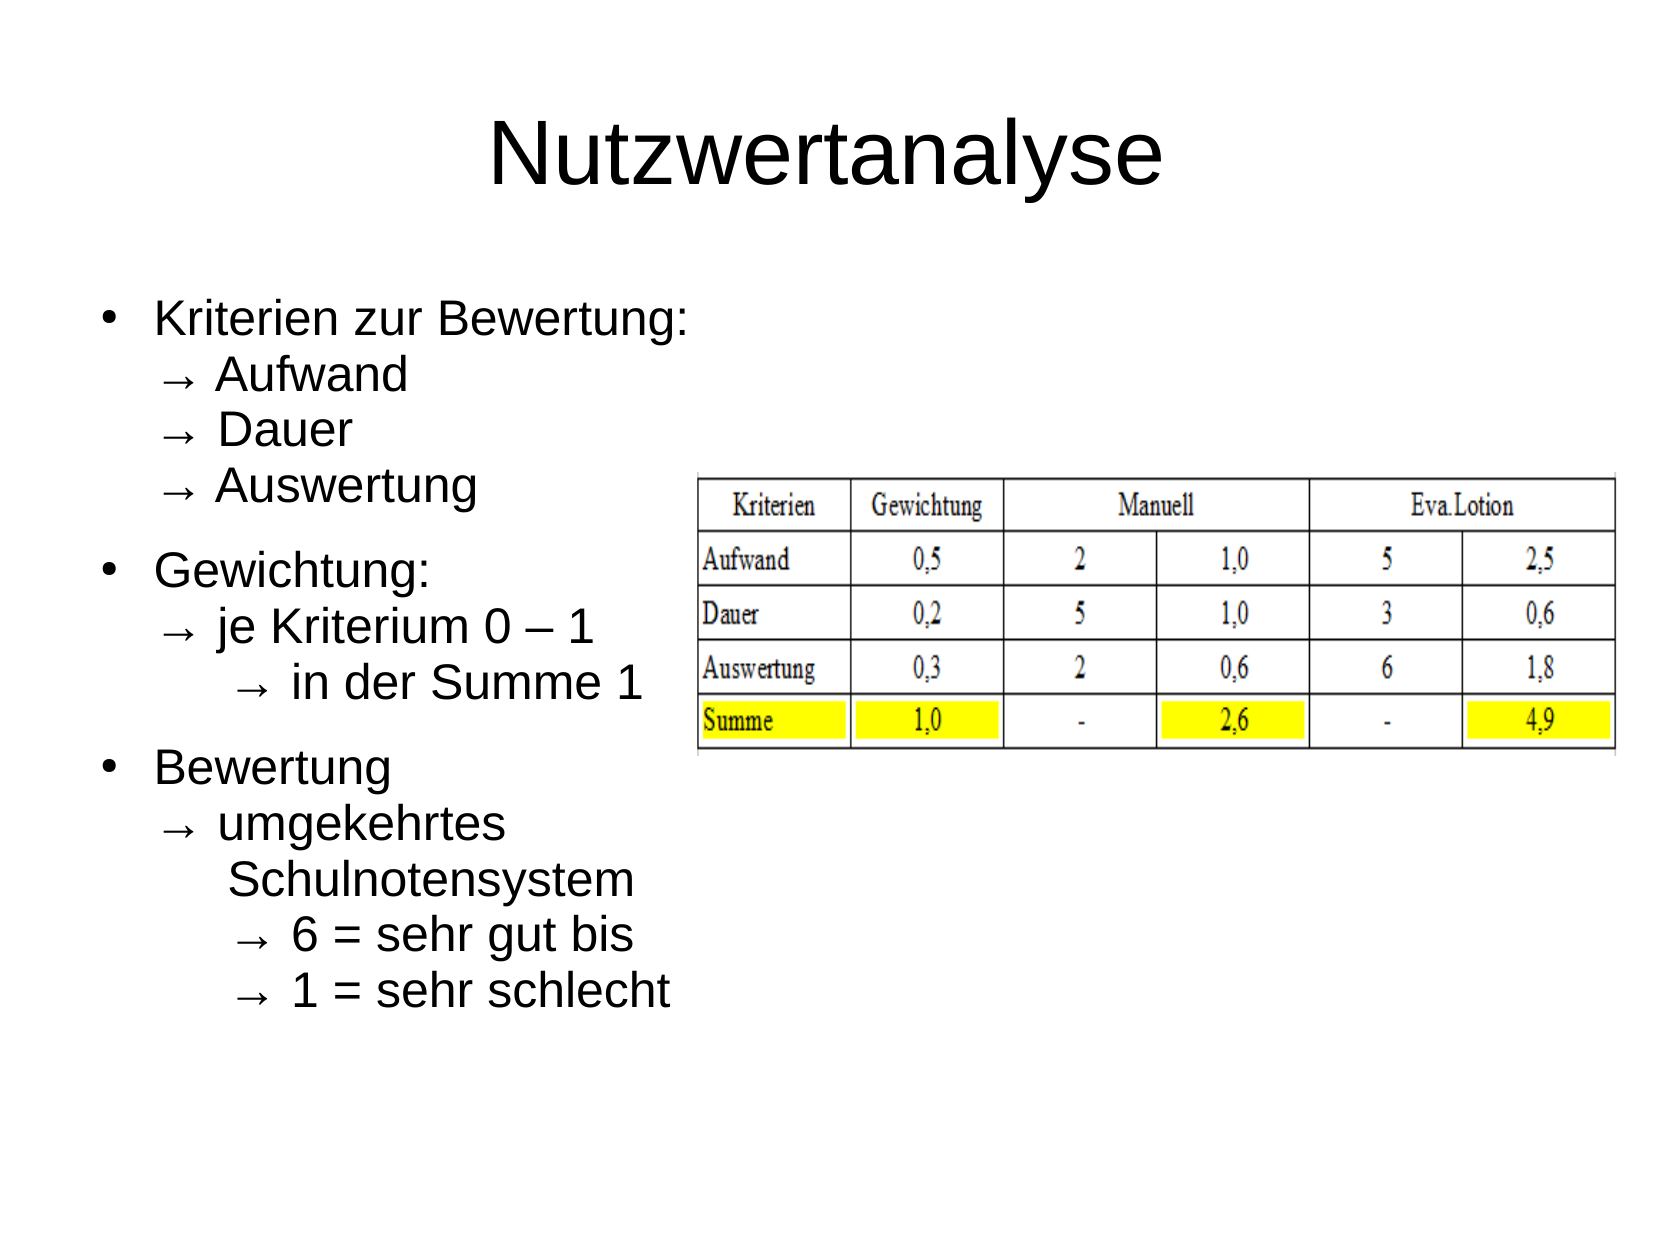

# Nutzwertanalyse
Kriterien zur Bewertung:
→ Aufwand
→ Dauer
→ Auswertung
Gewichtung:
→ je Kriterium 0 – 1
	→ in der Summe 1
Bewertung
→ umgekehrtes 					Schulnotensystem
	→ 6 = sehr gut bis
	→ 1 = sehr schlecht